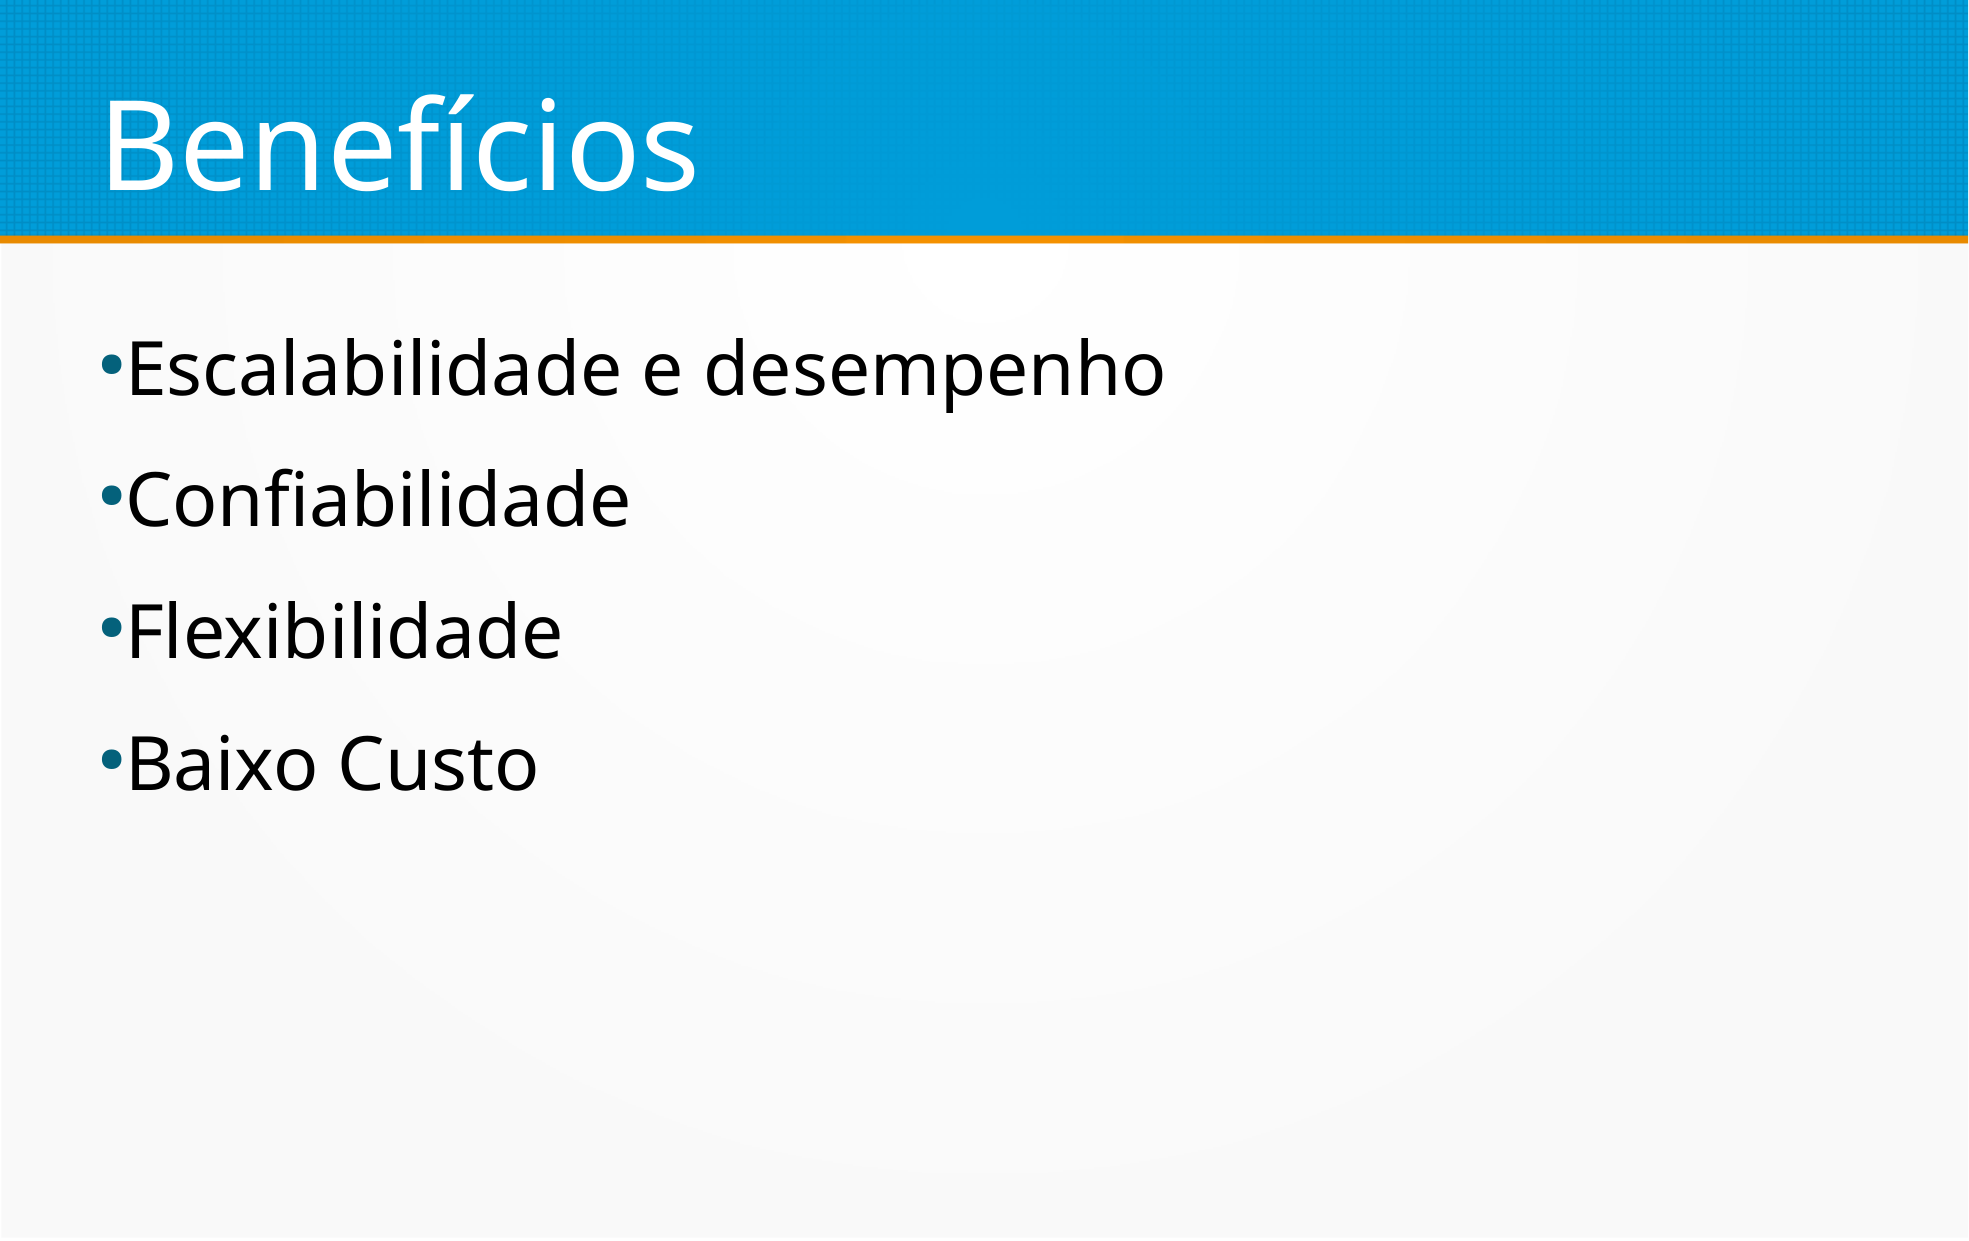

# Benefícios
Escalabilidade e desempenho
Confiabilidade
Flexibilidade
Baixo Custo